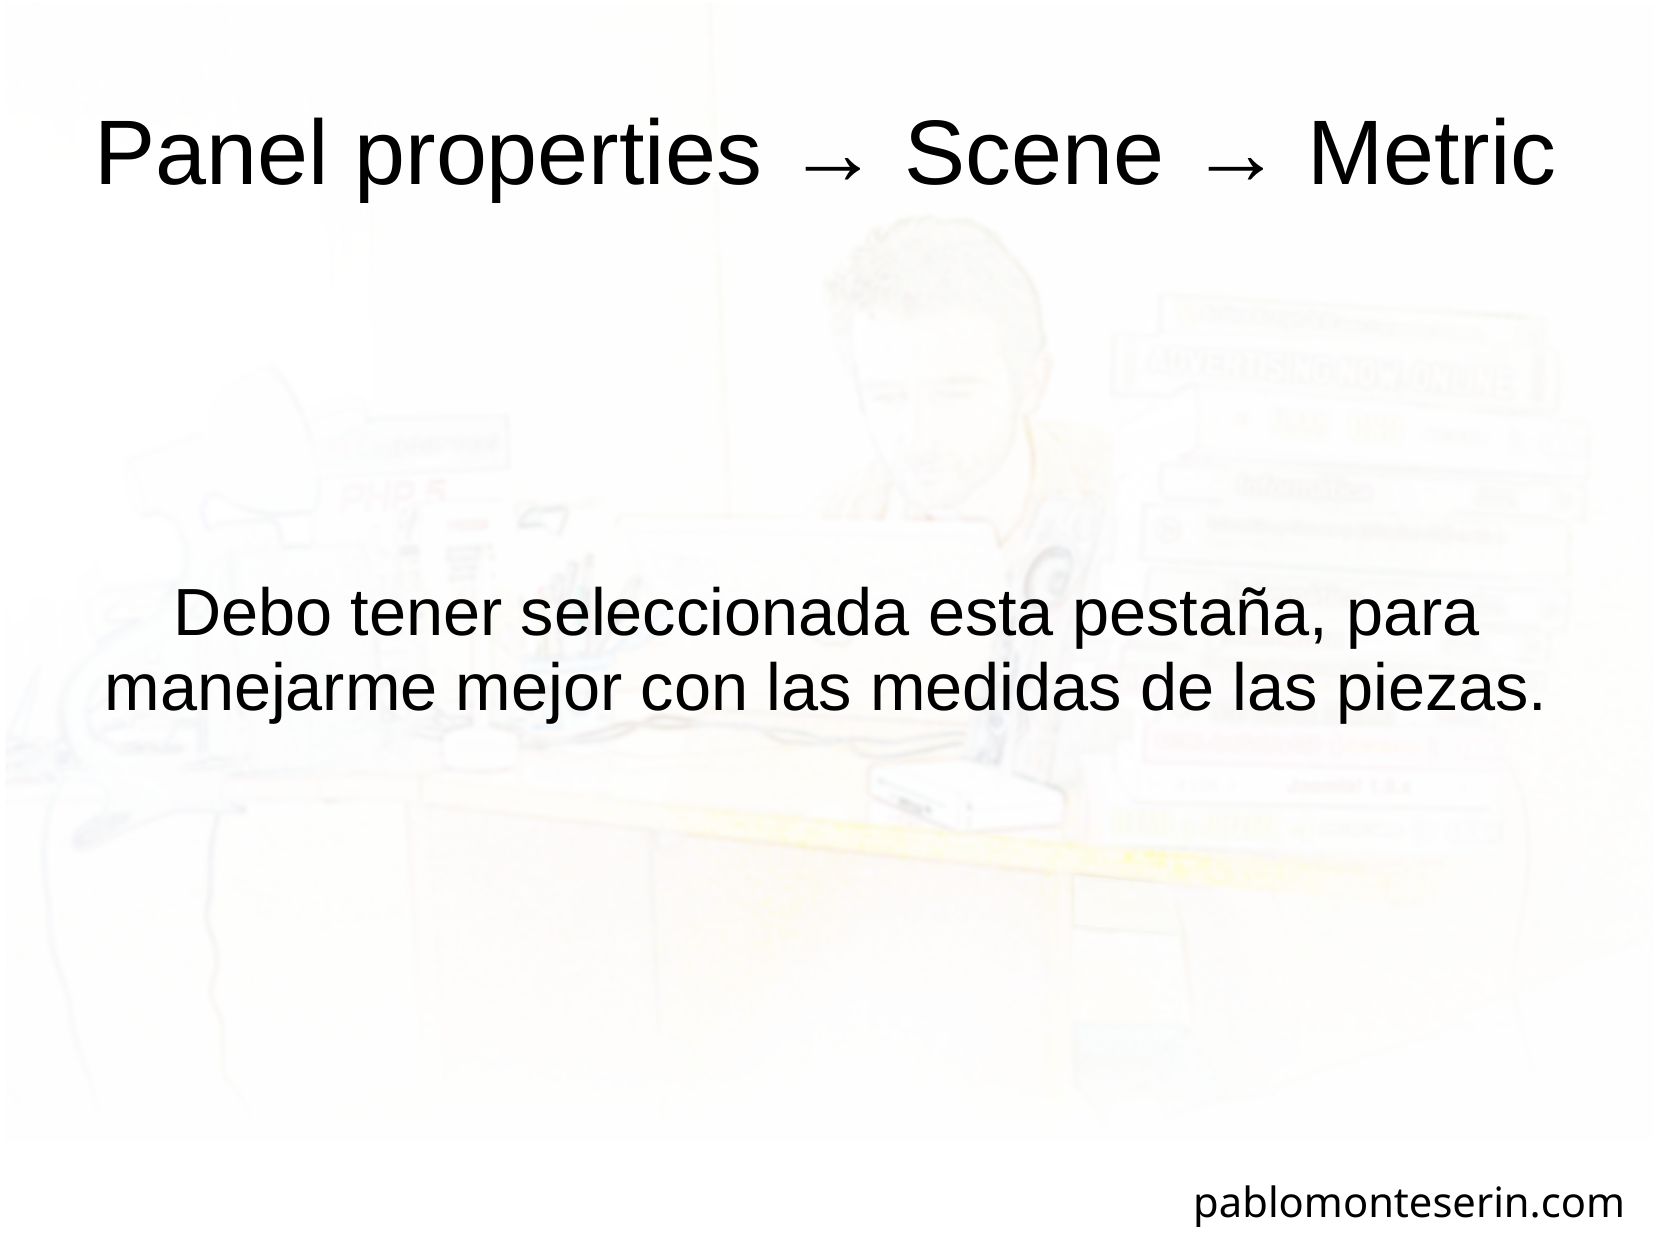

# Panel properties → Scene → Metric
Debo tener seleccionada esta pestaña, para manejarme mejor con las medidas de las piezas.